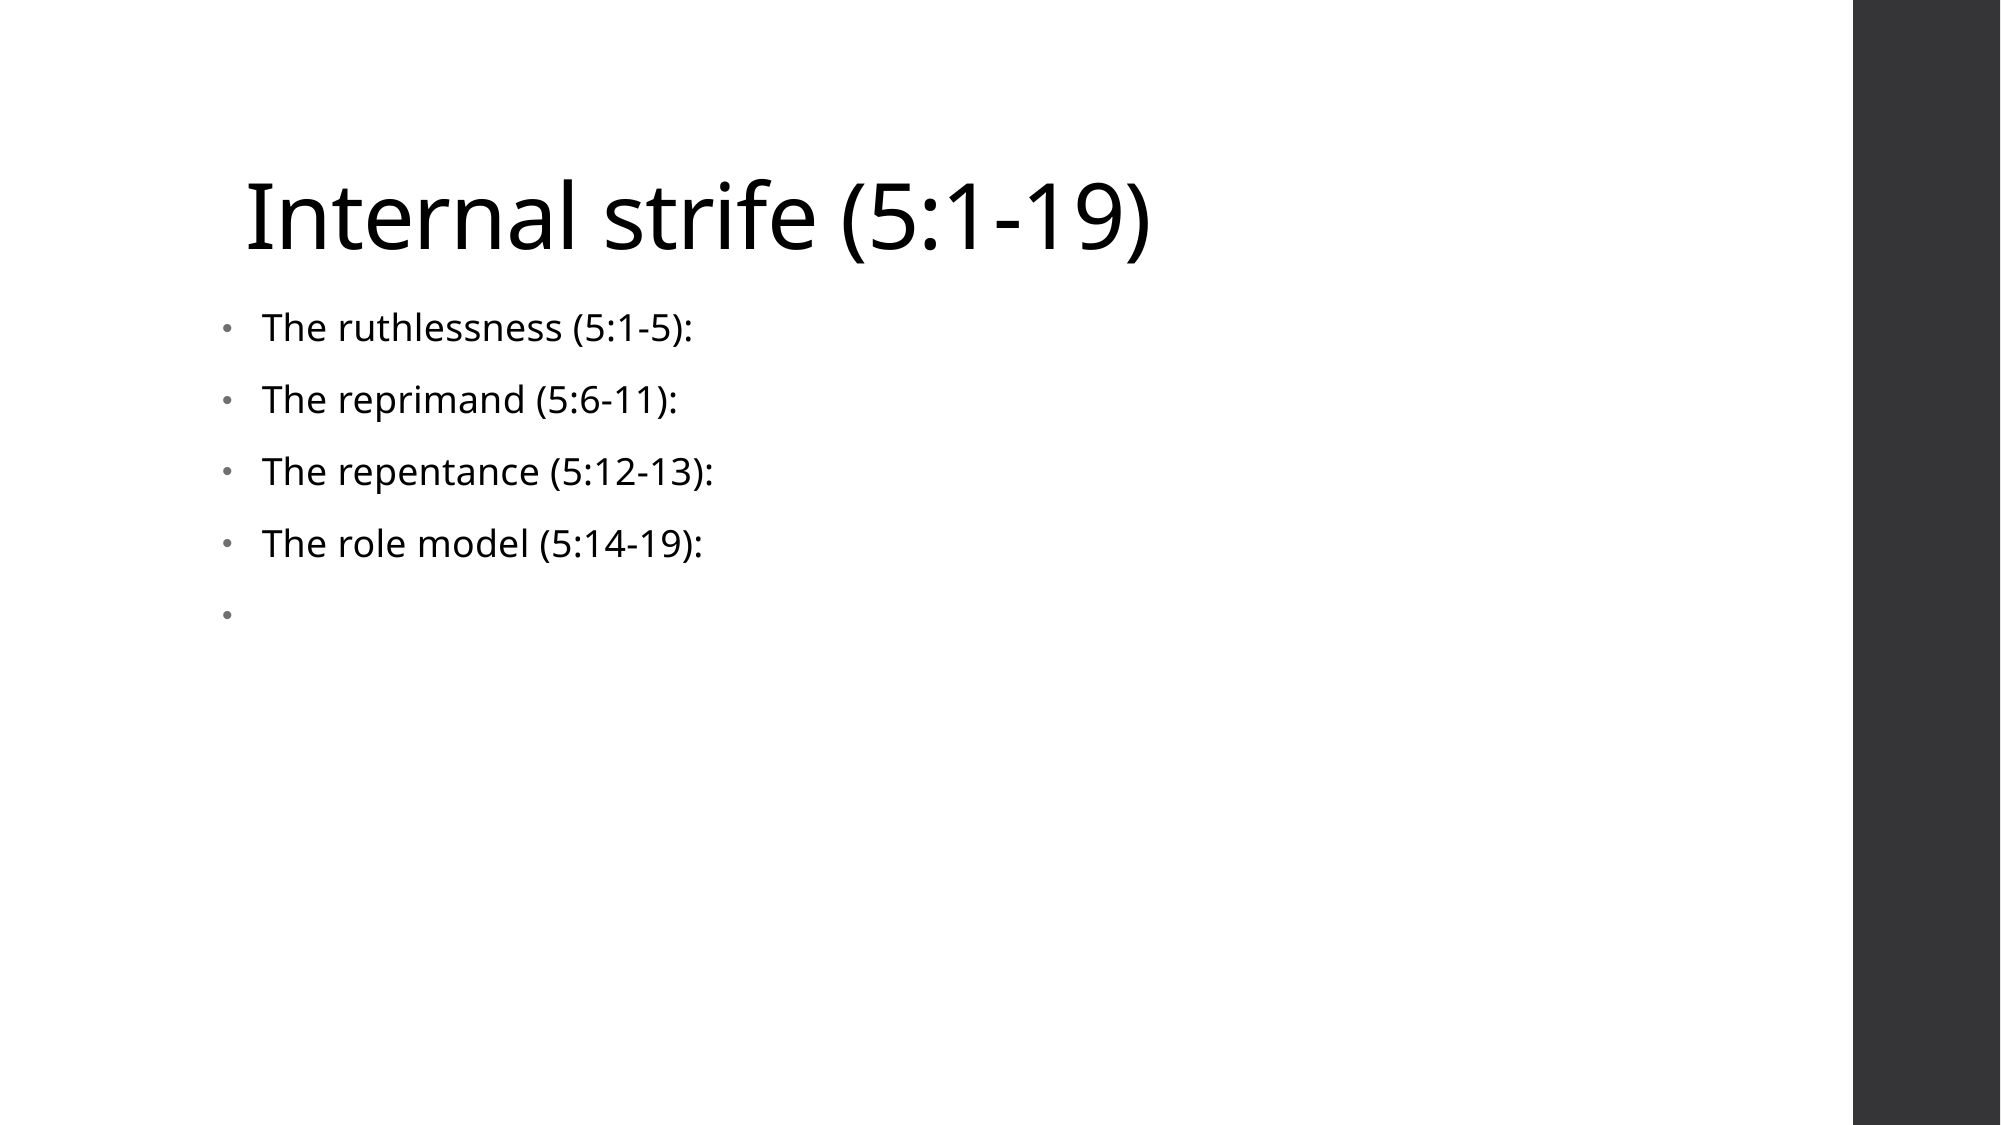

# Internal strife (5:1-19)
 The ruthlessness (5:1-5):
 The reprimand (5:6-11):
 The repentance (5:12-13):
 The role model (5:14-19):